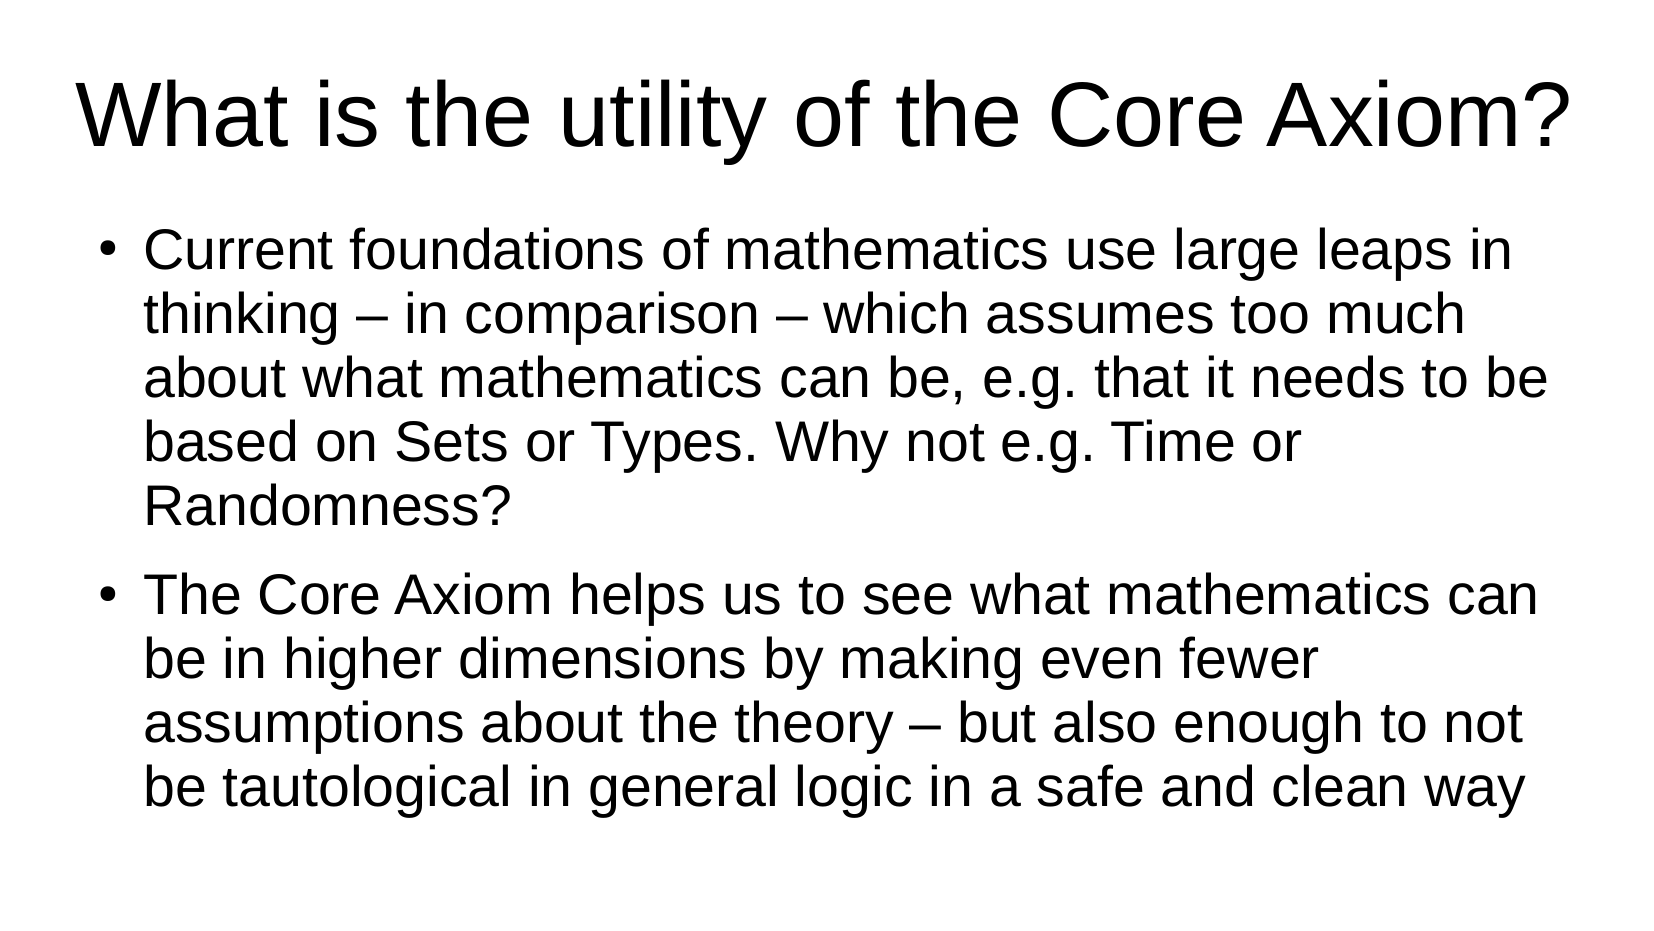

# What is the utility of the Core Axiom?
Current foundations of mathematics use large leaps in thinking – in comparison – which assumes too much about what mathematics can be, e.g. that it needs to be based on Sets or Types. Why not e.g. Time or Randomness?
The Core Axiom helps us to see what mathematics can be in higher dimensions by making even fewer assumptions about the theory – but also enough to not be tautological in general logic in a safe and clean way